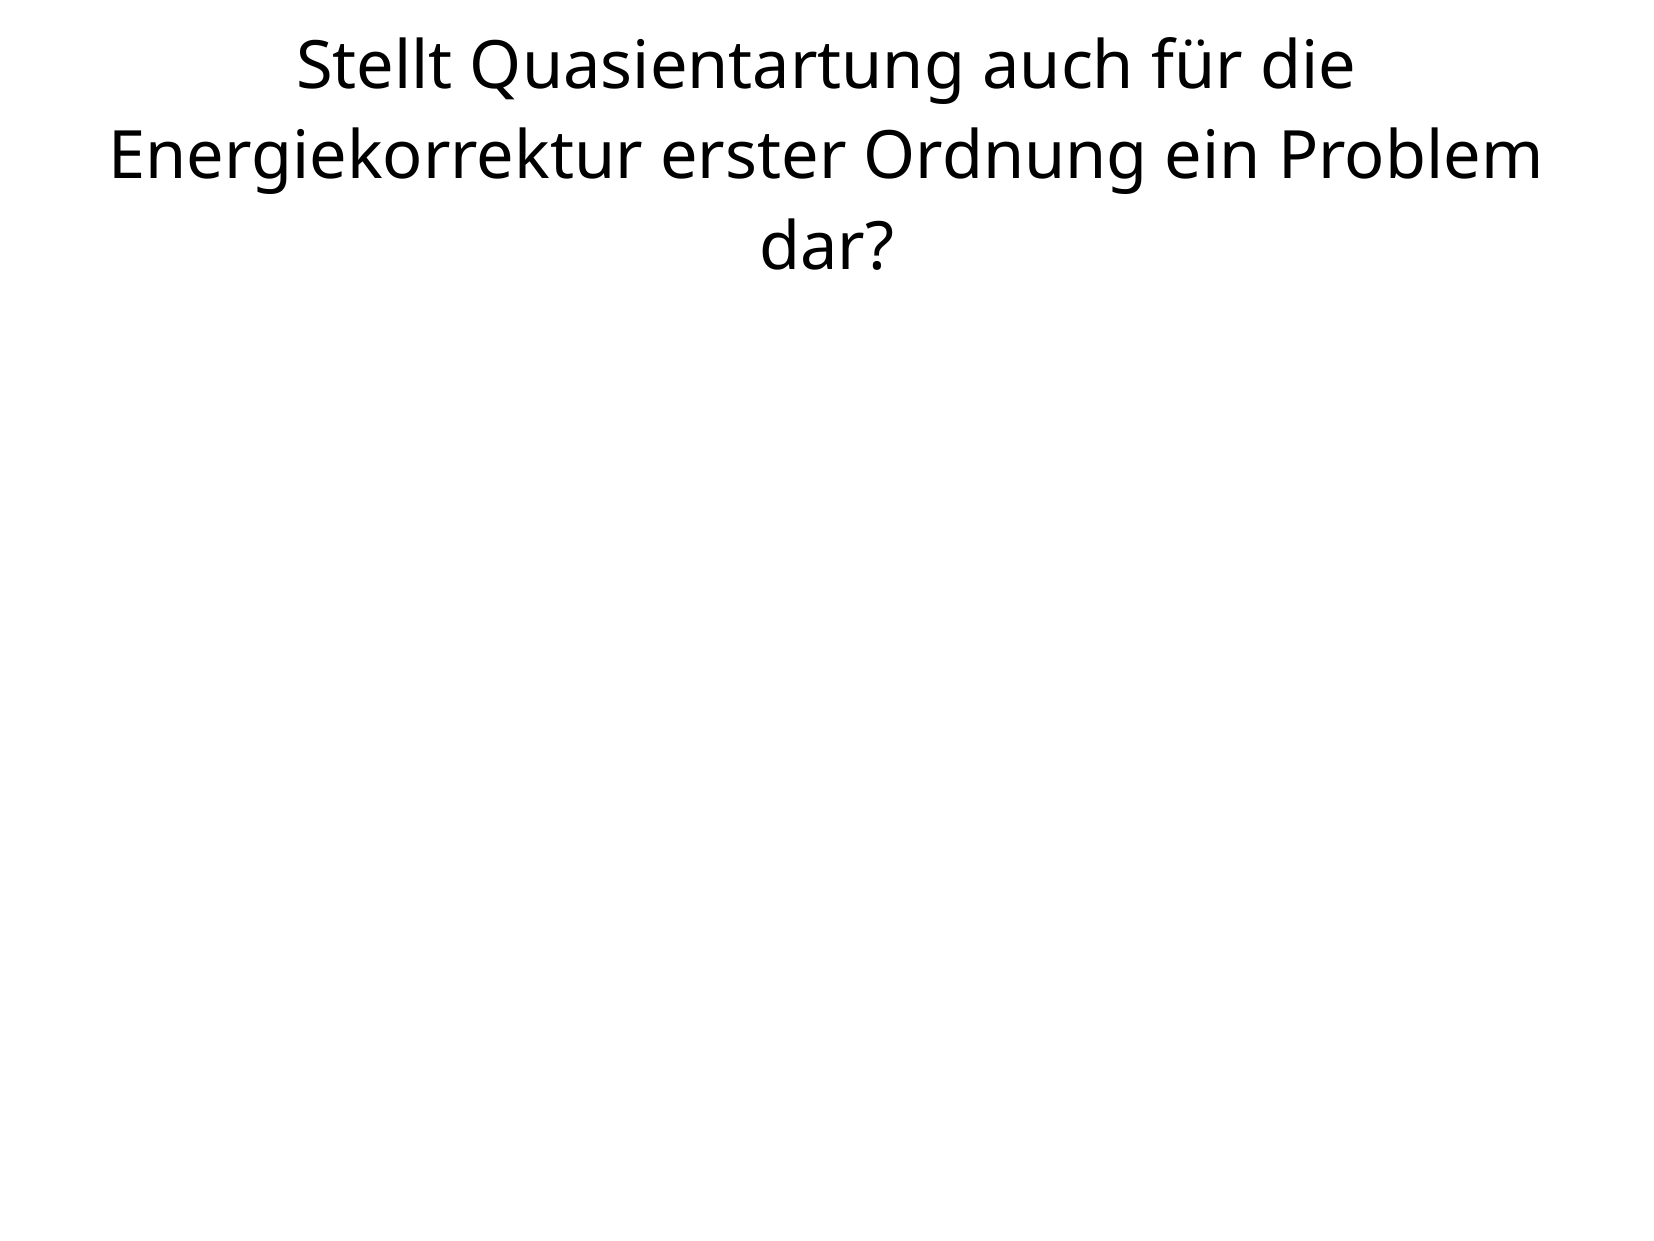

# Stellt Quasientartung auch für die Energiekorrektur erster Ordnung ein Problem dar?